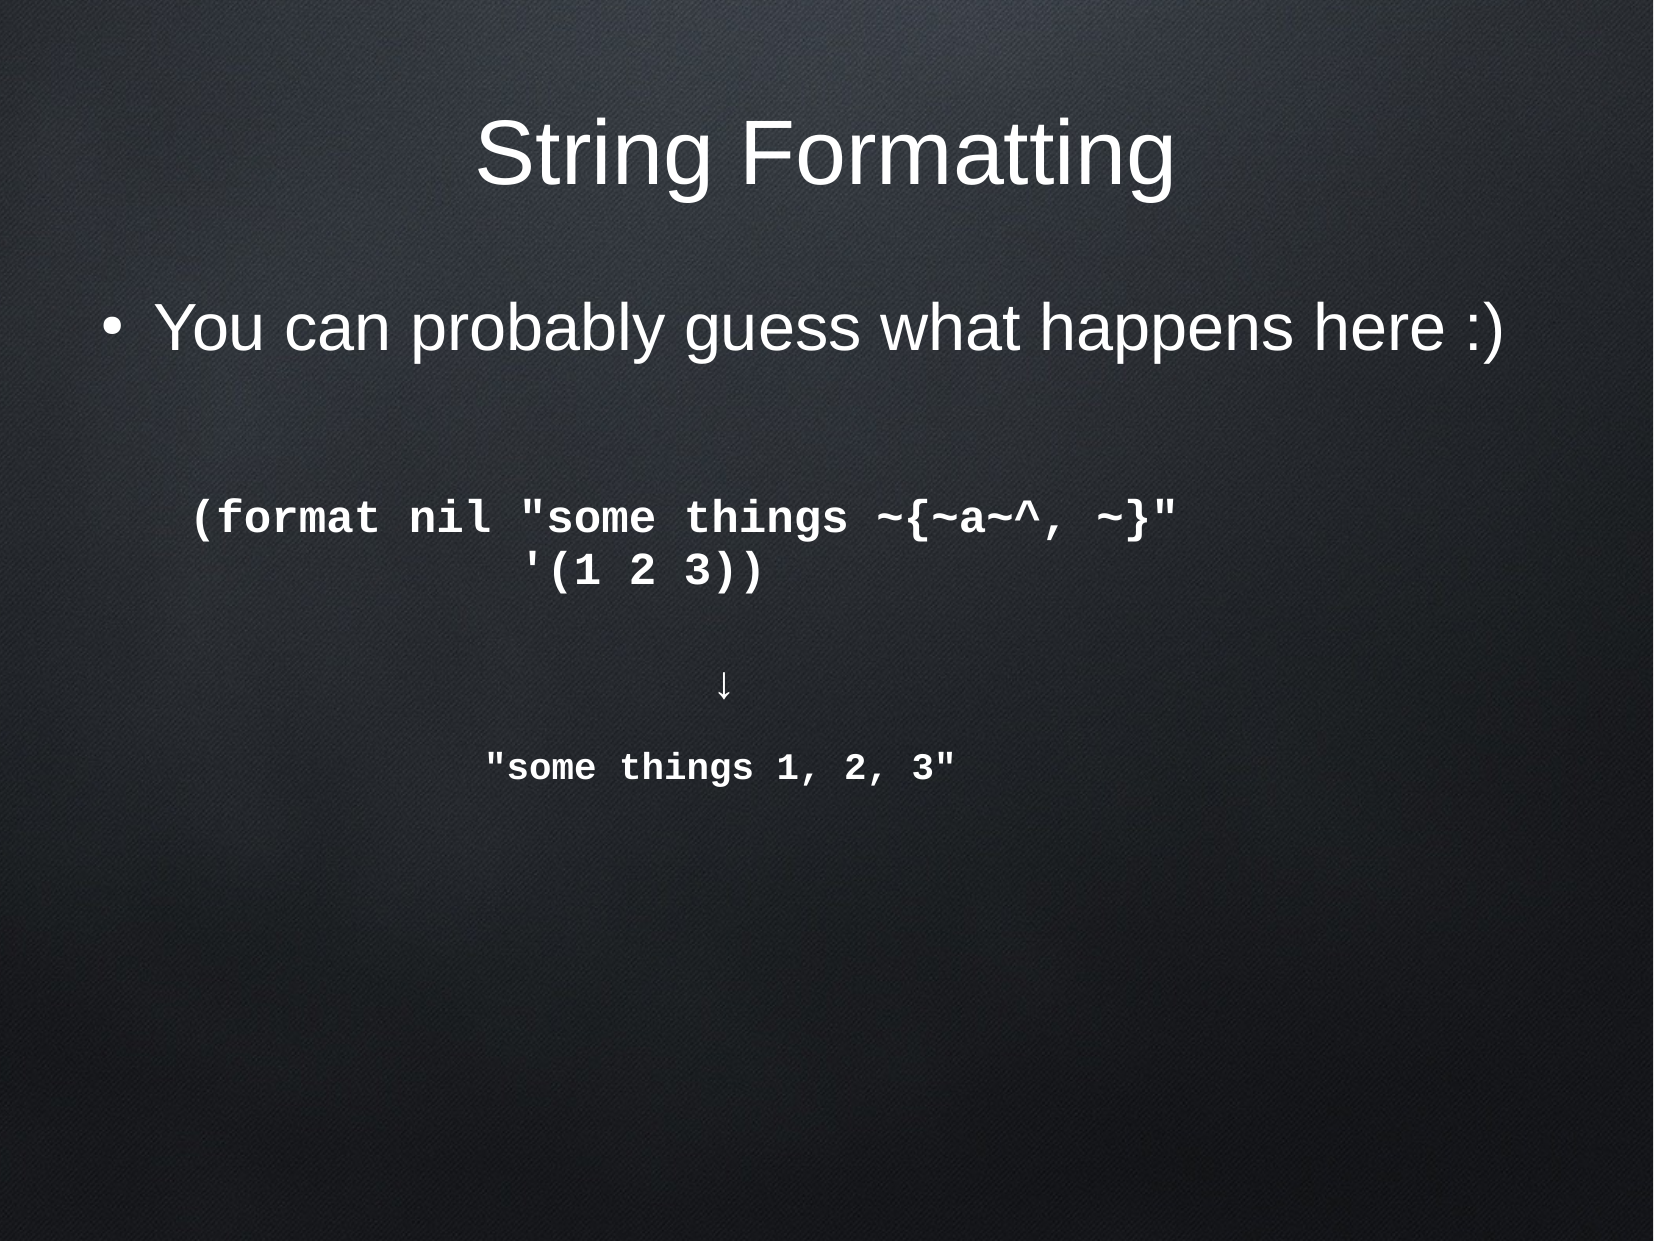

# String Formatting
You can probably guess what happens here :)
(format nil "some things ~{~a~^, ~}"
 '(1 2 3))
↓
"some things 1, 2, 3"